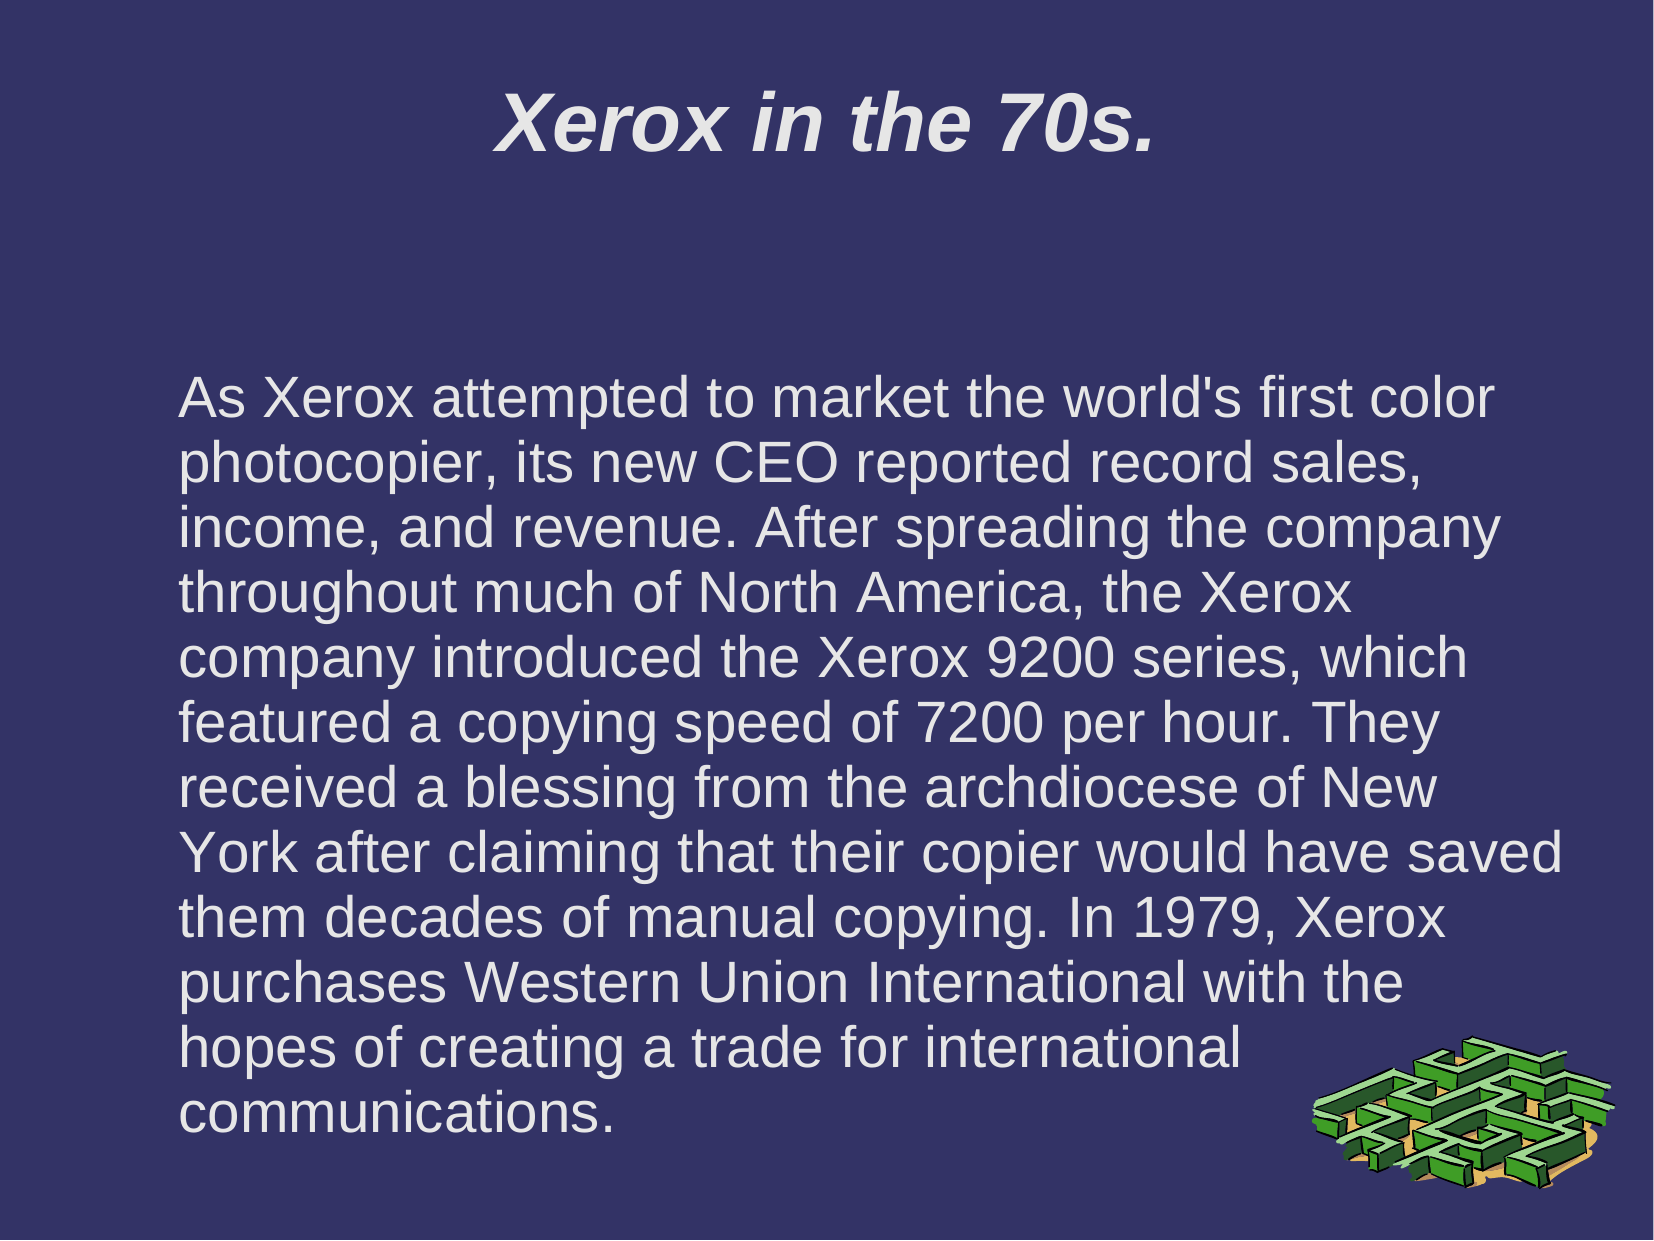

# Xerox in the 70s.
As Xerox attempted to market the world's first color photocopier, its new CEO reported record sales, income, and revenue. After spreading the company throughout much of North America, the Xerox company introduced the Xerox 9200 series, which featured a copying speed of 7200 per hour. They received a blessing from the archdiocese of New York after claiming that their copier would have saved them decades of manual copying. In 1979, Xerox purchases Western Union International with the hopes of creating a trade for international communications.